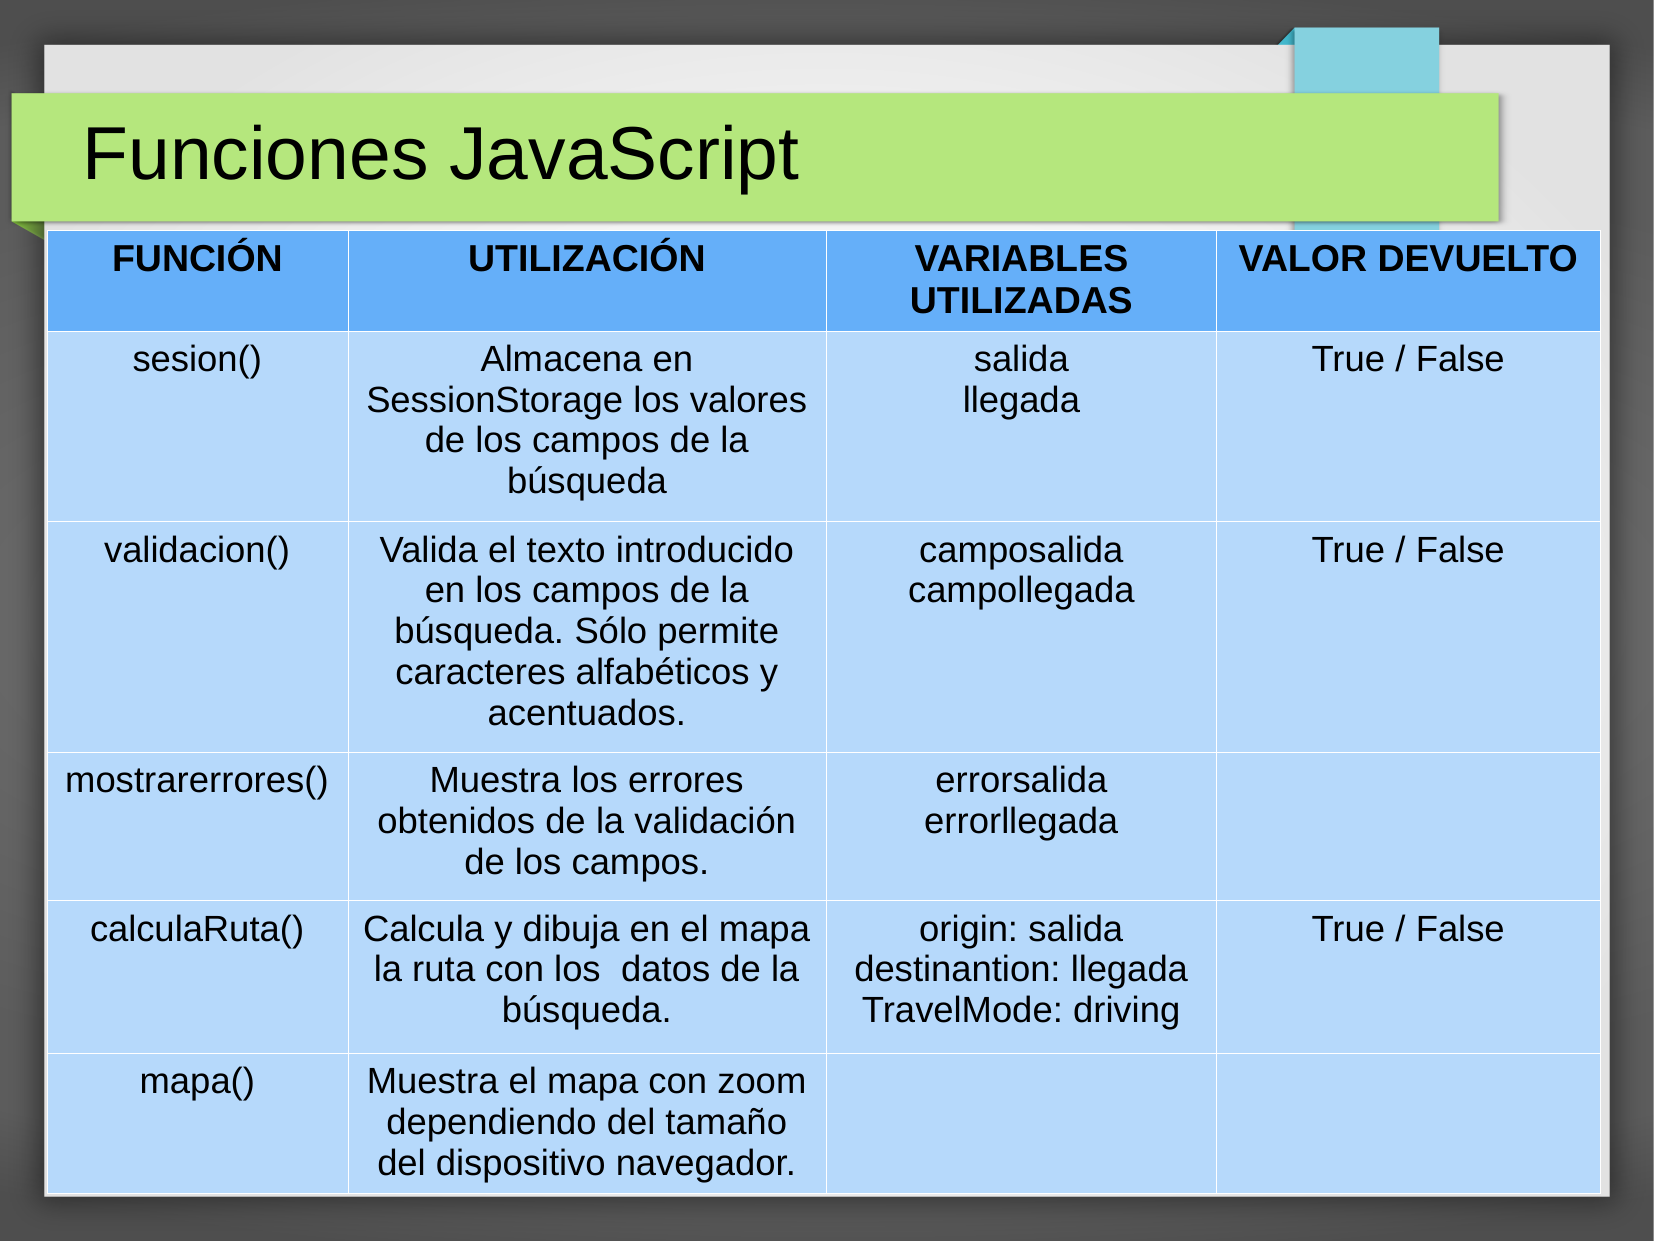

# Funciones JavaScript
| FUNCIÓN | UTILIZACIÓN | VARIABLES UTILIZADAS | VALOR DEVUELTO |
| --- | --- | --- | --- |
| sesion() | Almacena en SessionStorage los valores de los campos de la búsqueda | salida llegada | True / False |
| validacion() | Valida el texto introducido en los campos de la búsqueda. Sólo permite caracteres alfabéticos y acentuados. | camposalida campollegada | True / False |
| mostrarerrores() | Muestra los errores obtenidos de la validación de los campos. | errorsalida errorllegada | |
| calculaRuta() | Calcula y dibuja en el mapa la ruta con los datos de la búsqueda. | origin: salida destinantion: llegada TravelMode: driving | True / False |
| mapa() | Muestra el mapa con zoom dependiendo del tamaño del dispositivo navegador. | | |